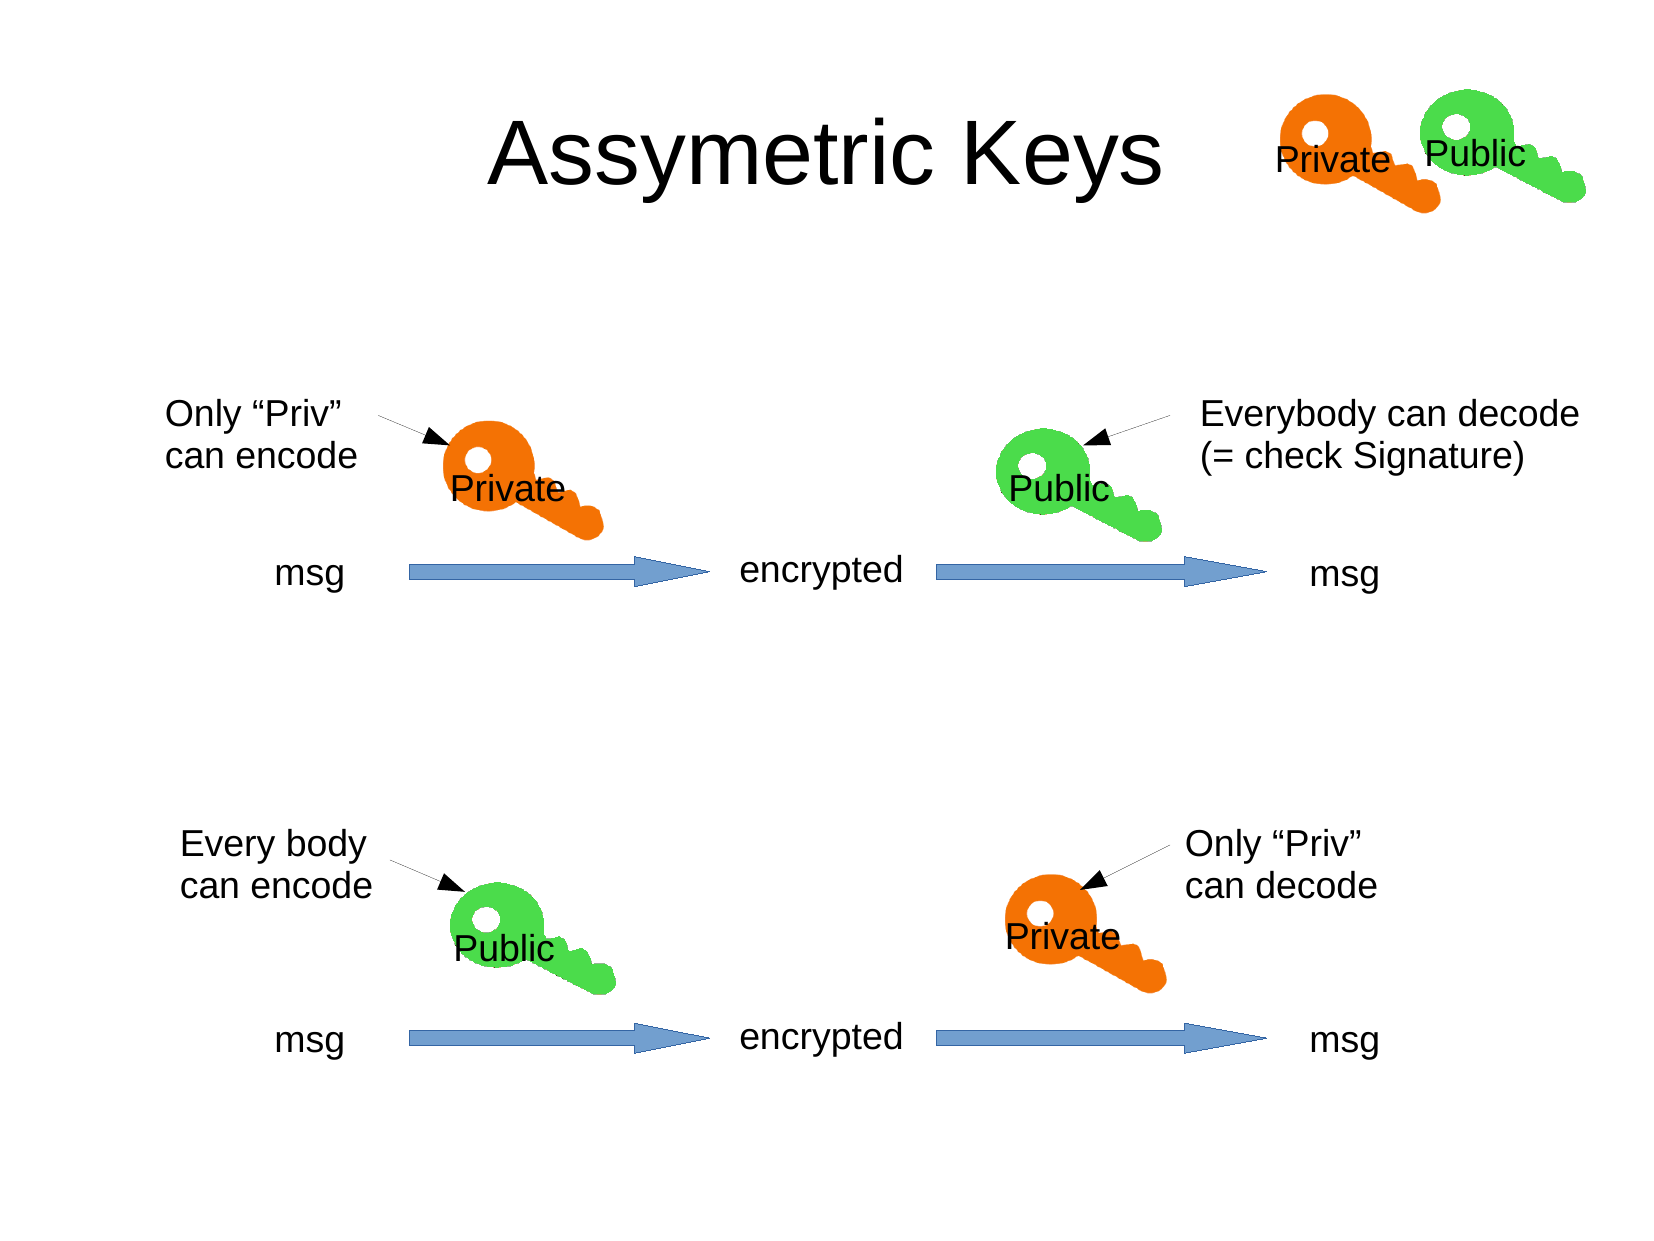

# Assymetric Keys
Public
Private
Only “Priv” can encode
Everybody can decode (= check Signature)
Private
Public
encrypted
msg
msg
Every body can encode
Only “Priv”
can decode
Private
Public
encrypted
msg
msg